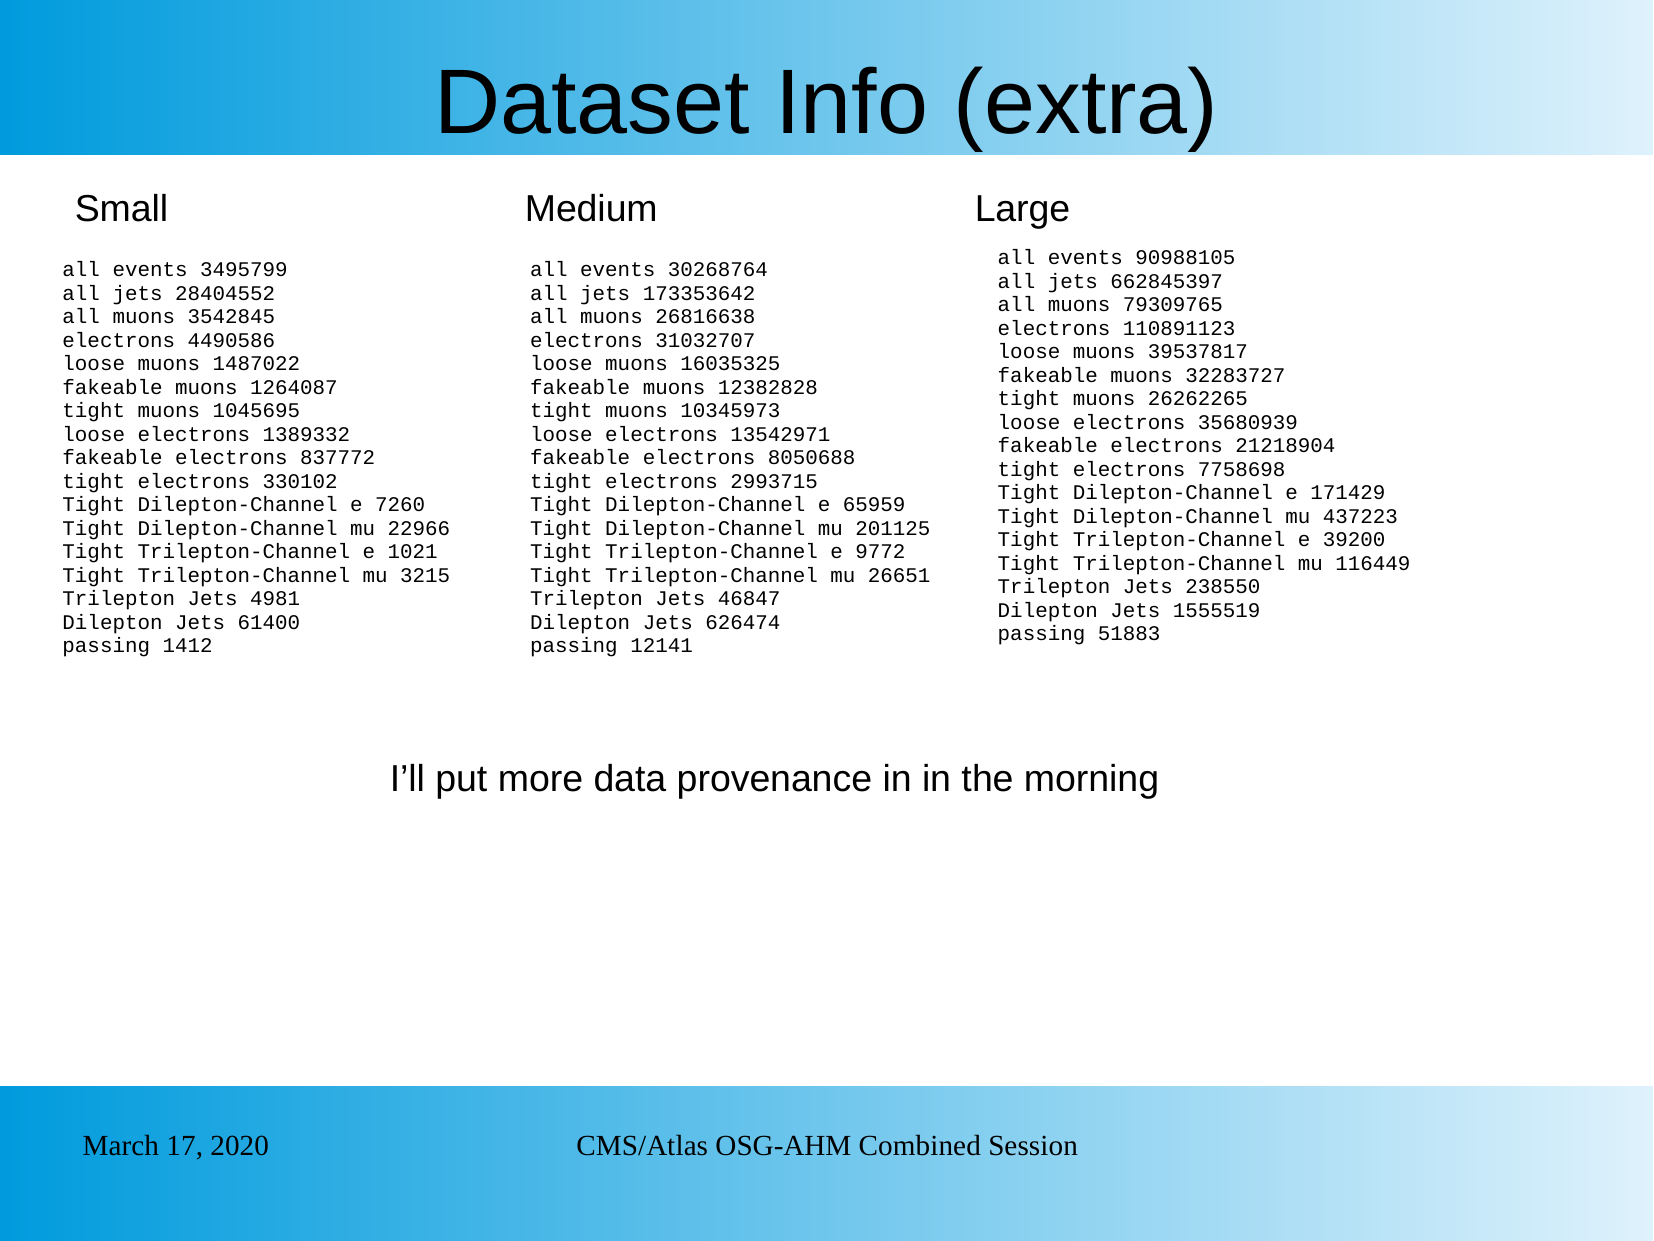

# Dataset Info (extra)
Small					Medium					Large
all events 90988105
all jets 662845397
all muons 79309765
electrons 110891123
loose muons 39537817
fakeable muons 32283727
tight muons 26262265
loose electrons 35680939
fakeable electrons 21218904
tight electrons 7758698
Tight Dilepton-Channel e 171429
Tight Dilepton-Channel mu 437223
Tight Trilepton-Channel e 39200
Tight Trilepton-Channel mu 116449
Trilepton Jets 238550
Dilepton Jets 1555519
passing 51883
all events 3495799
all jets 28404552
all muons 3542845
electrons 4490586
loose muons 1487022
fakeable muons 1264087
tight muons 1045695
loose electrons 1389332
fakeable electrons 837772
tight electrons 330102
Tight Dilepton-Channel e 7260
Tight Dilepton-Channel mu 22966
Tight Trilepton-Channel e 1021
Tight Trilepton-Channel mu 3215
Trilepton Jets 4981
Dilepton Jets 61400
passing 1412
all events 30268764
all jets 173353642
all muons 26816638
electrons 31032707
loose muons 16035325
fakeable muons 12382828
tight muons 10345973
loose electrons 13542971
fakeable electrons 8050688
tight electrons 2993715
Tight Dilepton-Channel e 65959
Tight Dilepton-Channel mu 201125
Tight Trilepton-Channel e 9772
Tight Trilepton-Channel mu 26651
Trilepton Jets 46847
Dilepton Jets 626474
passing 12141
I’ll put more data provenance in in the morning
March 17, 2020
CMS/Atlas OSG-AHM Combined Session